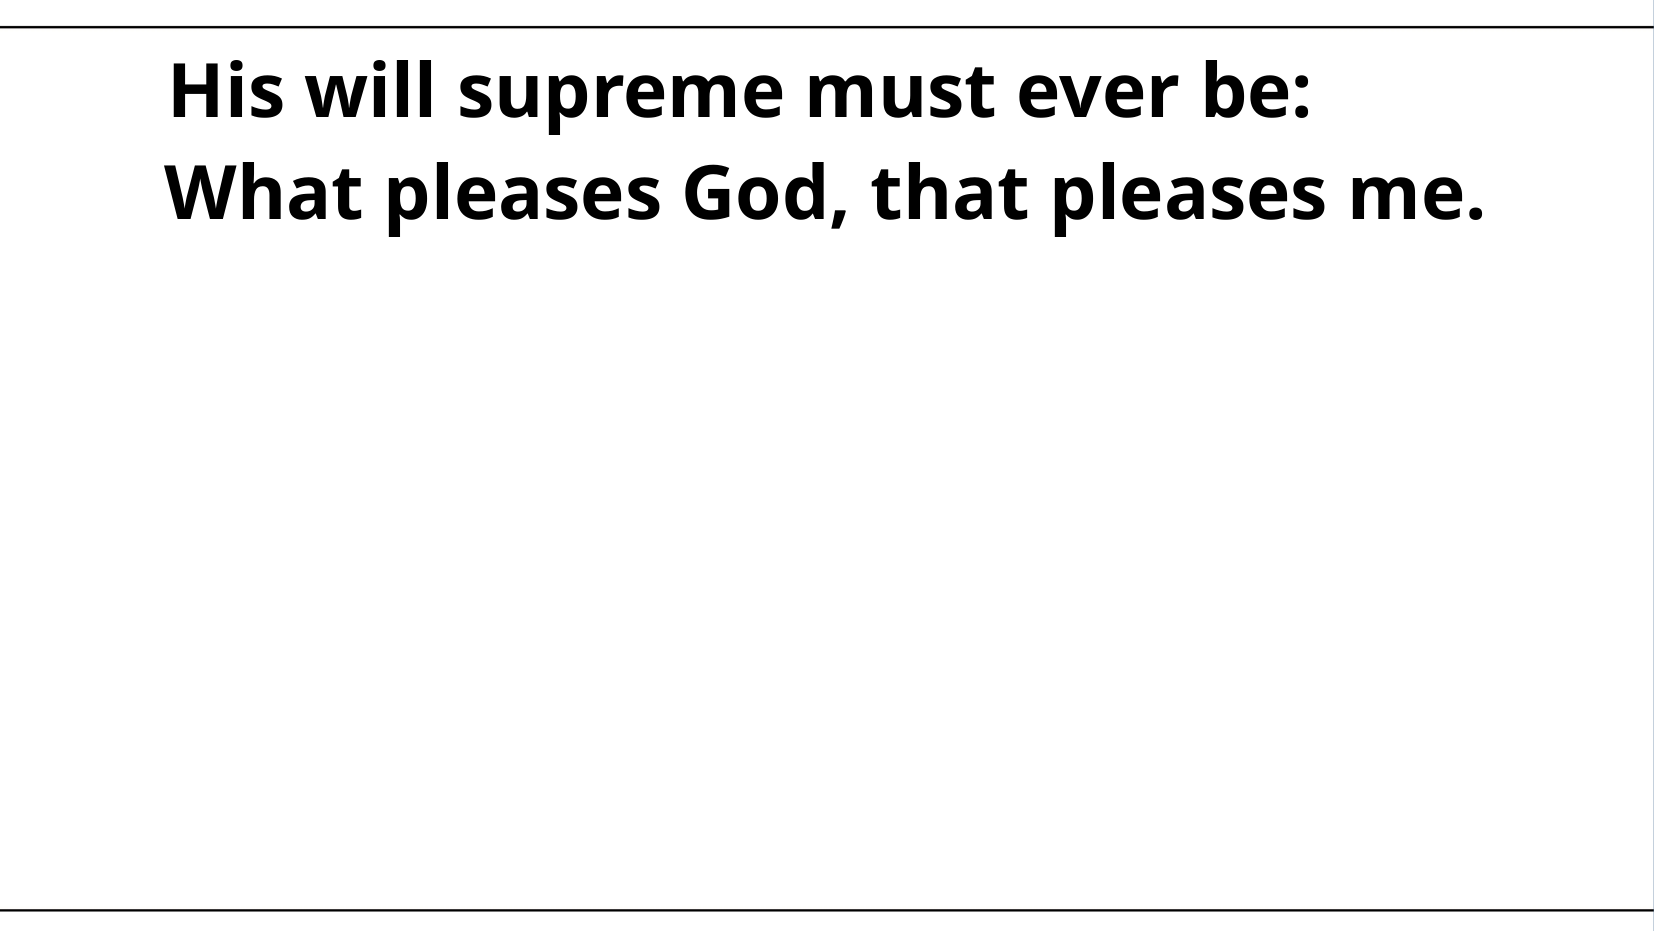

His will supreme must ever be:
What pleases God, that pleases me.